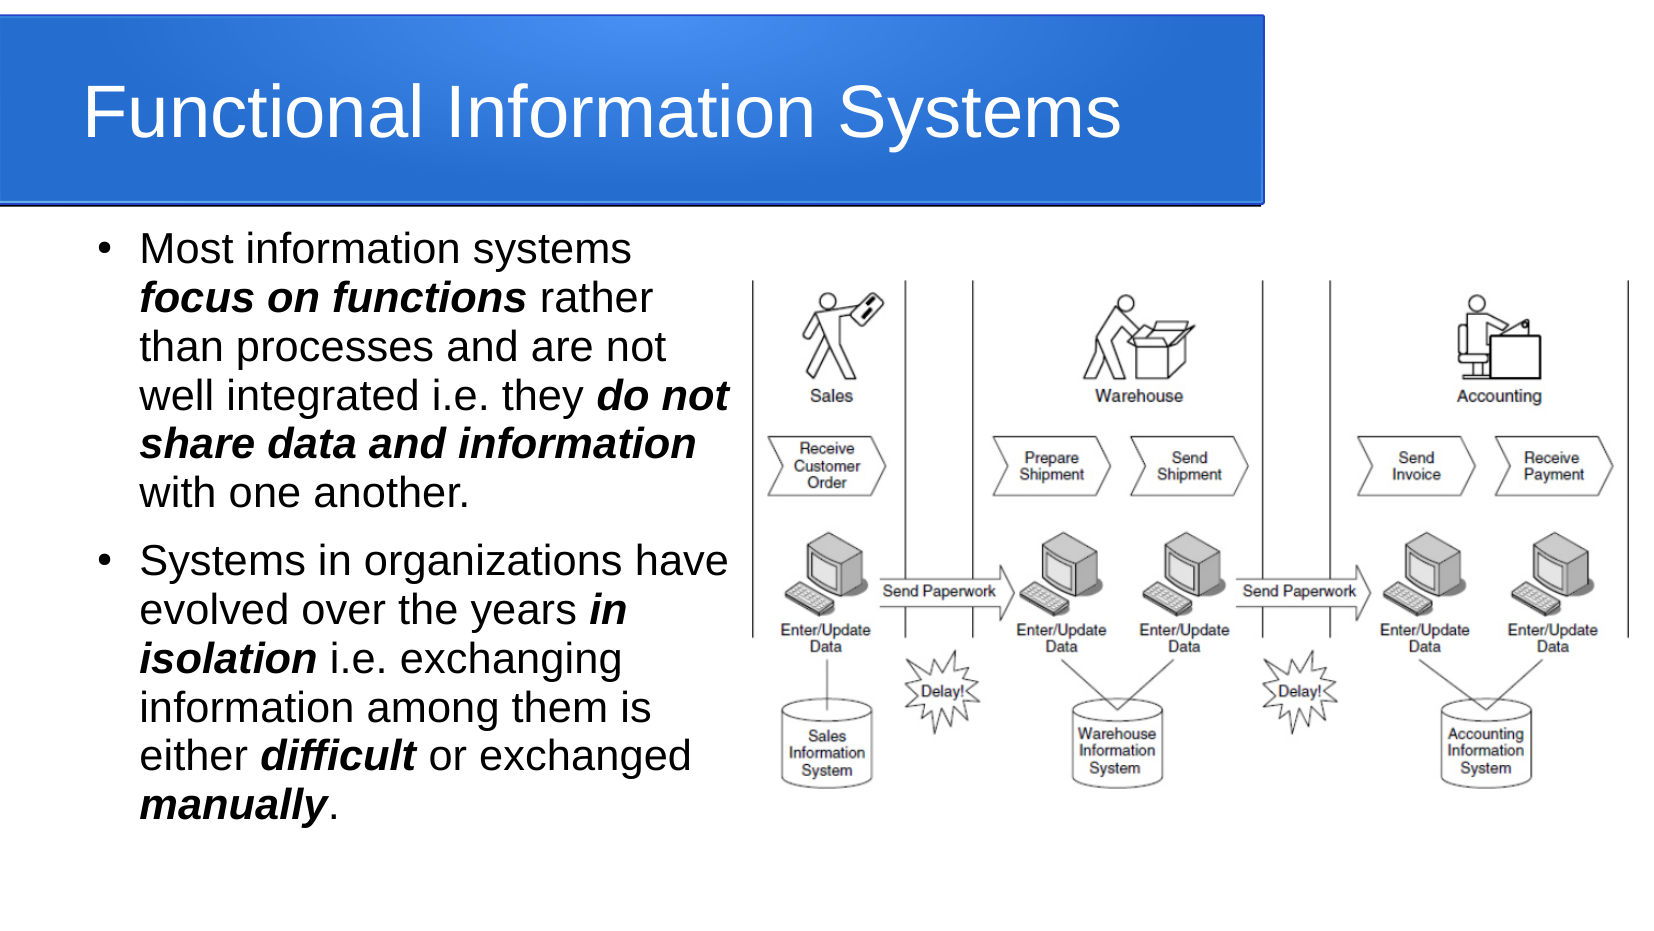

# Functional Information Systems
Most information systems focus on functions rather than processes and are not well integrated i.e. they do not share data and information with one another.
Systems in organizations have evolved over the years in isolation i.e. exchanging information among them is either difficult or exchanged manually.